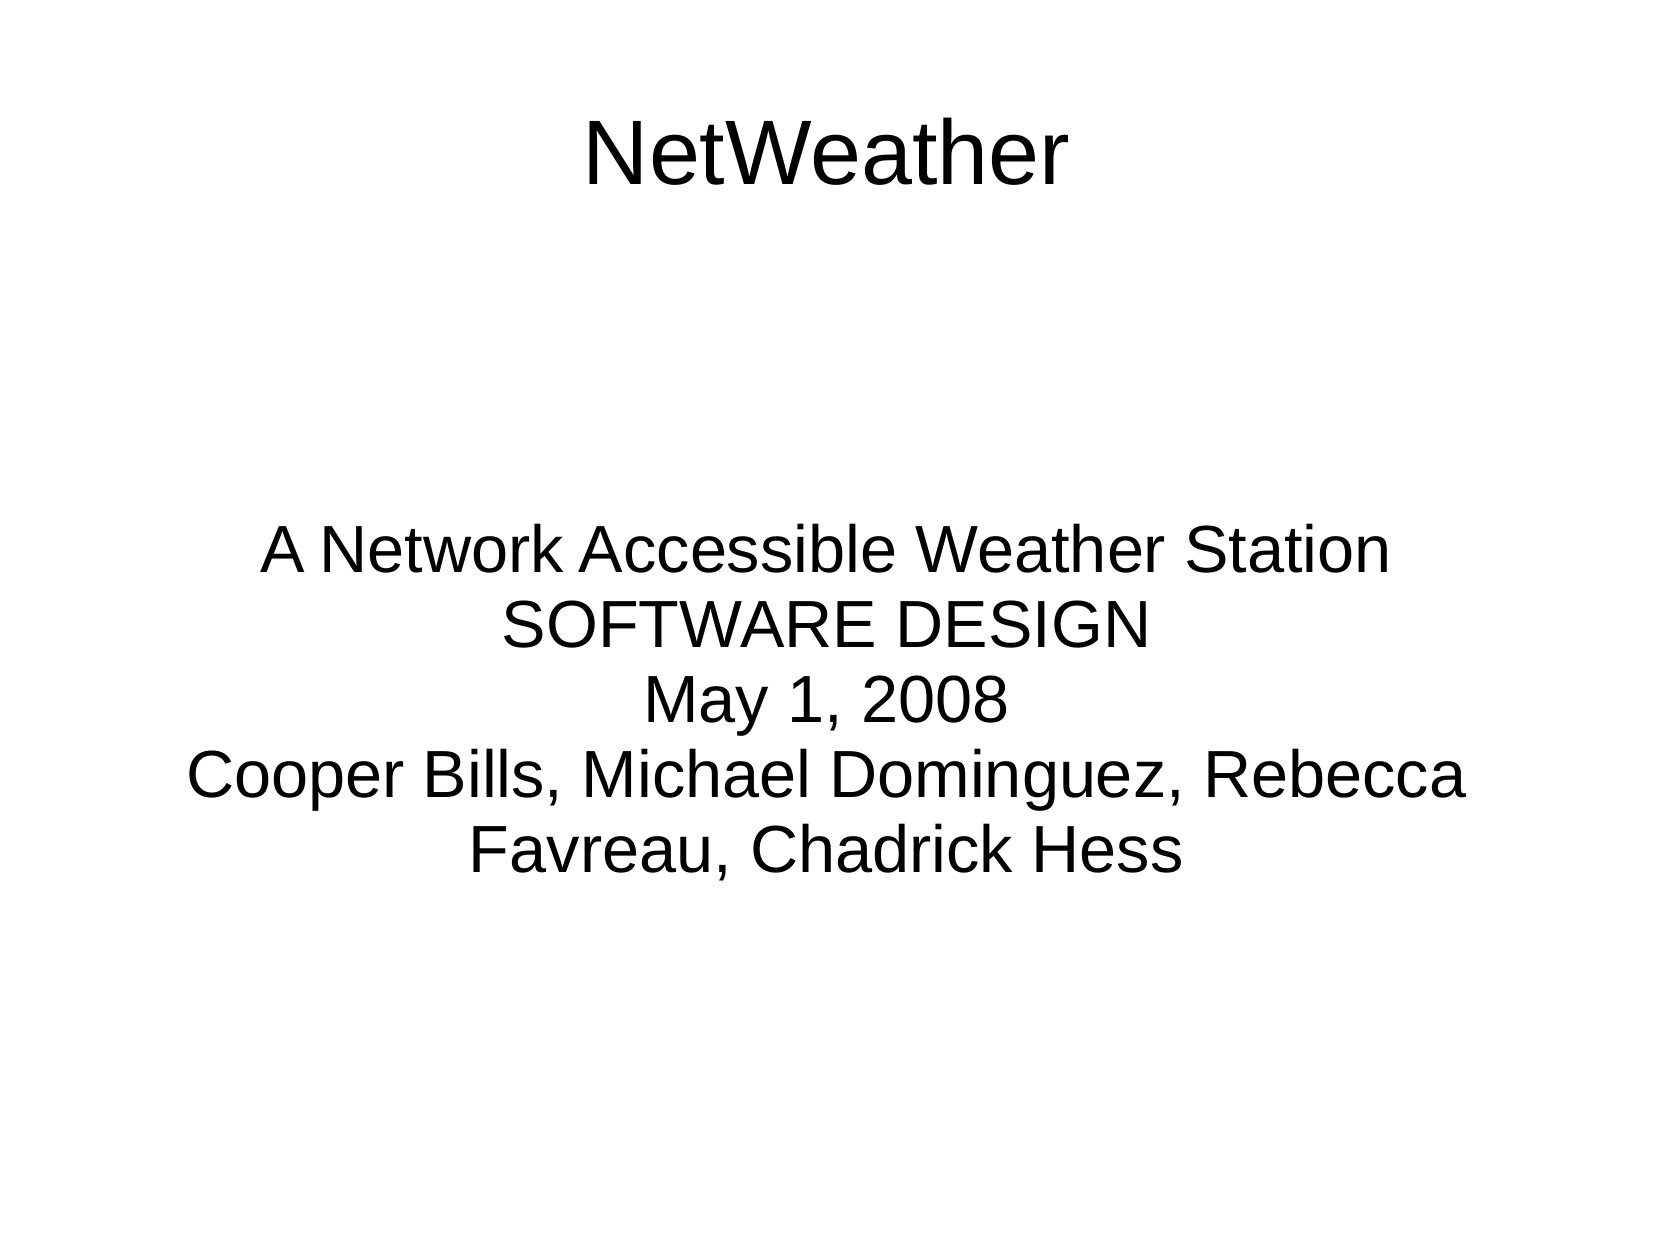

# NetWeather
A Network Accessible Weather Station
SOFTWARE DESIGN
May 1, 2008
Cooper Bills, Michael Dominguez, Rebecca Favreau, Chadrick Hess